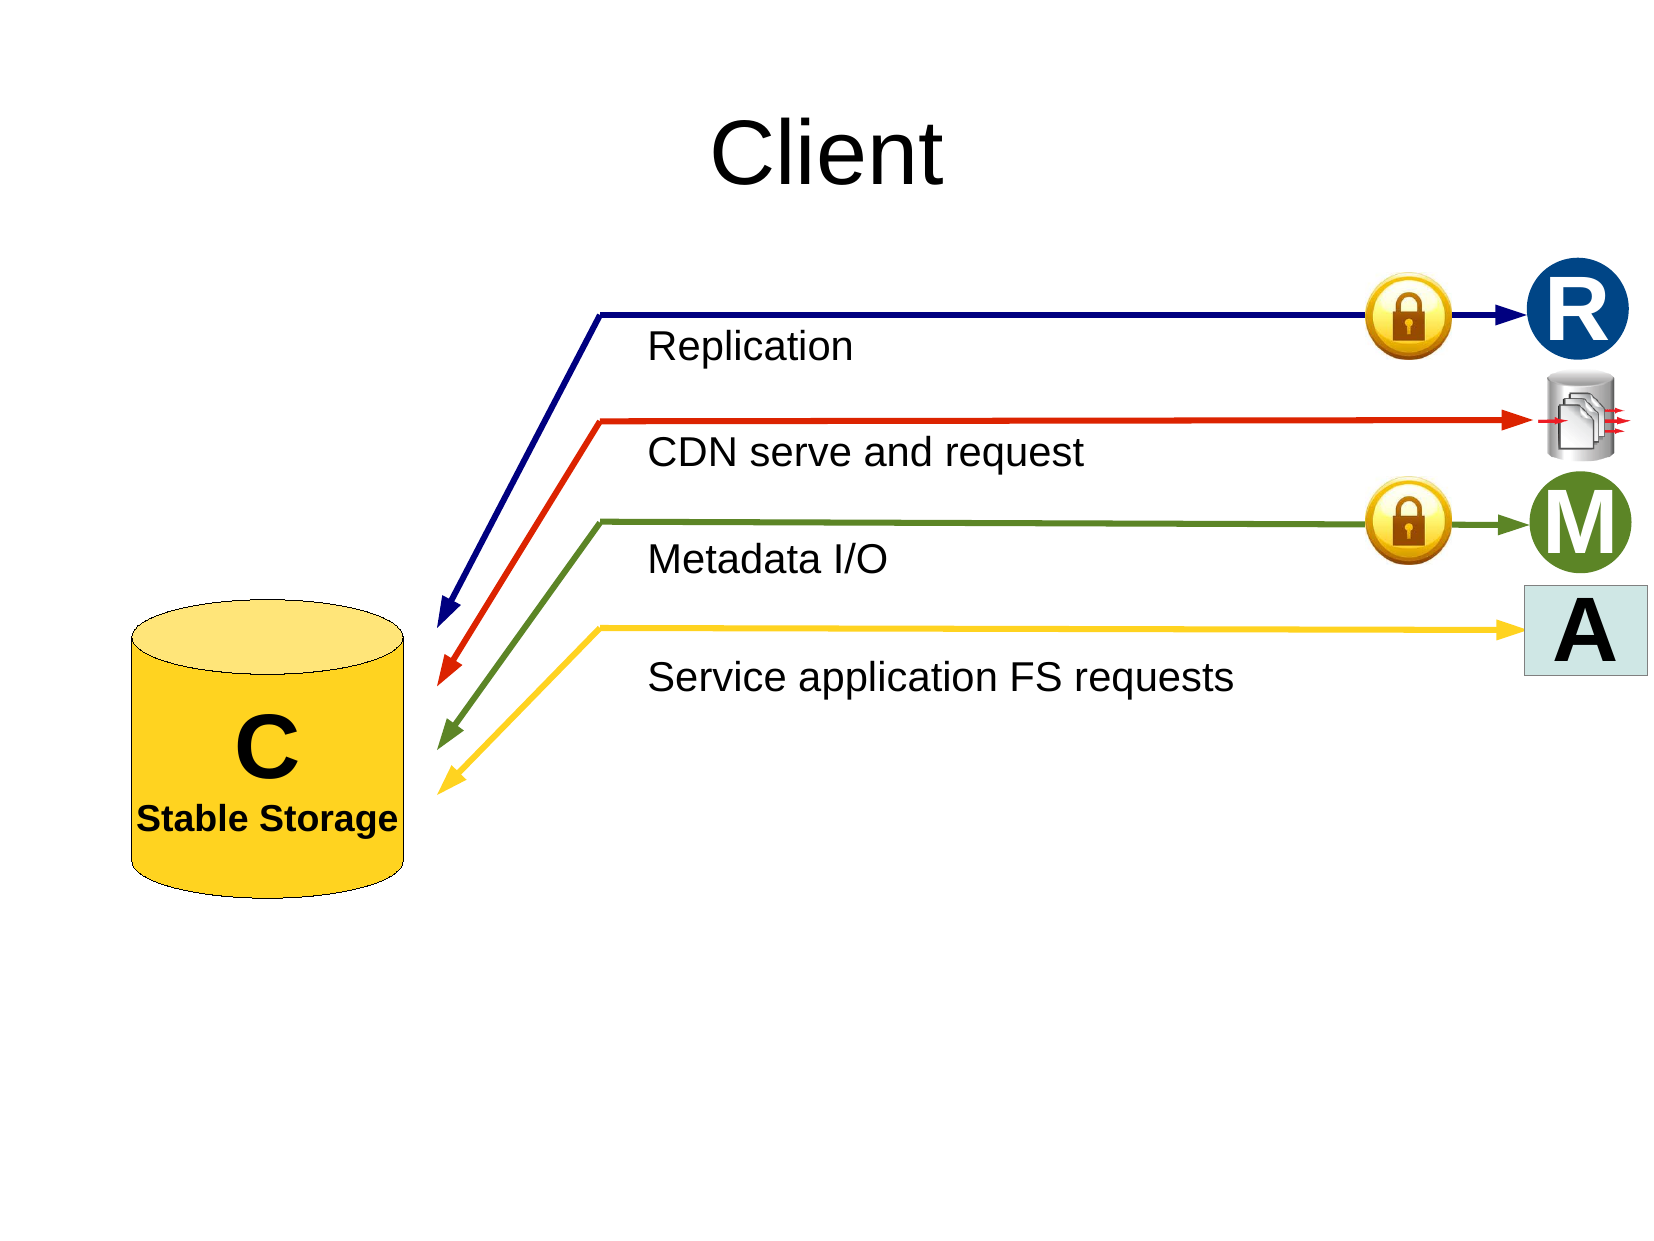

# Client
R
Replication
CDN serve and request
M
Metadata I/O
A
C
Stable Storage
Service application FS requests